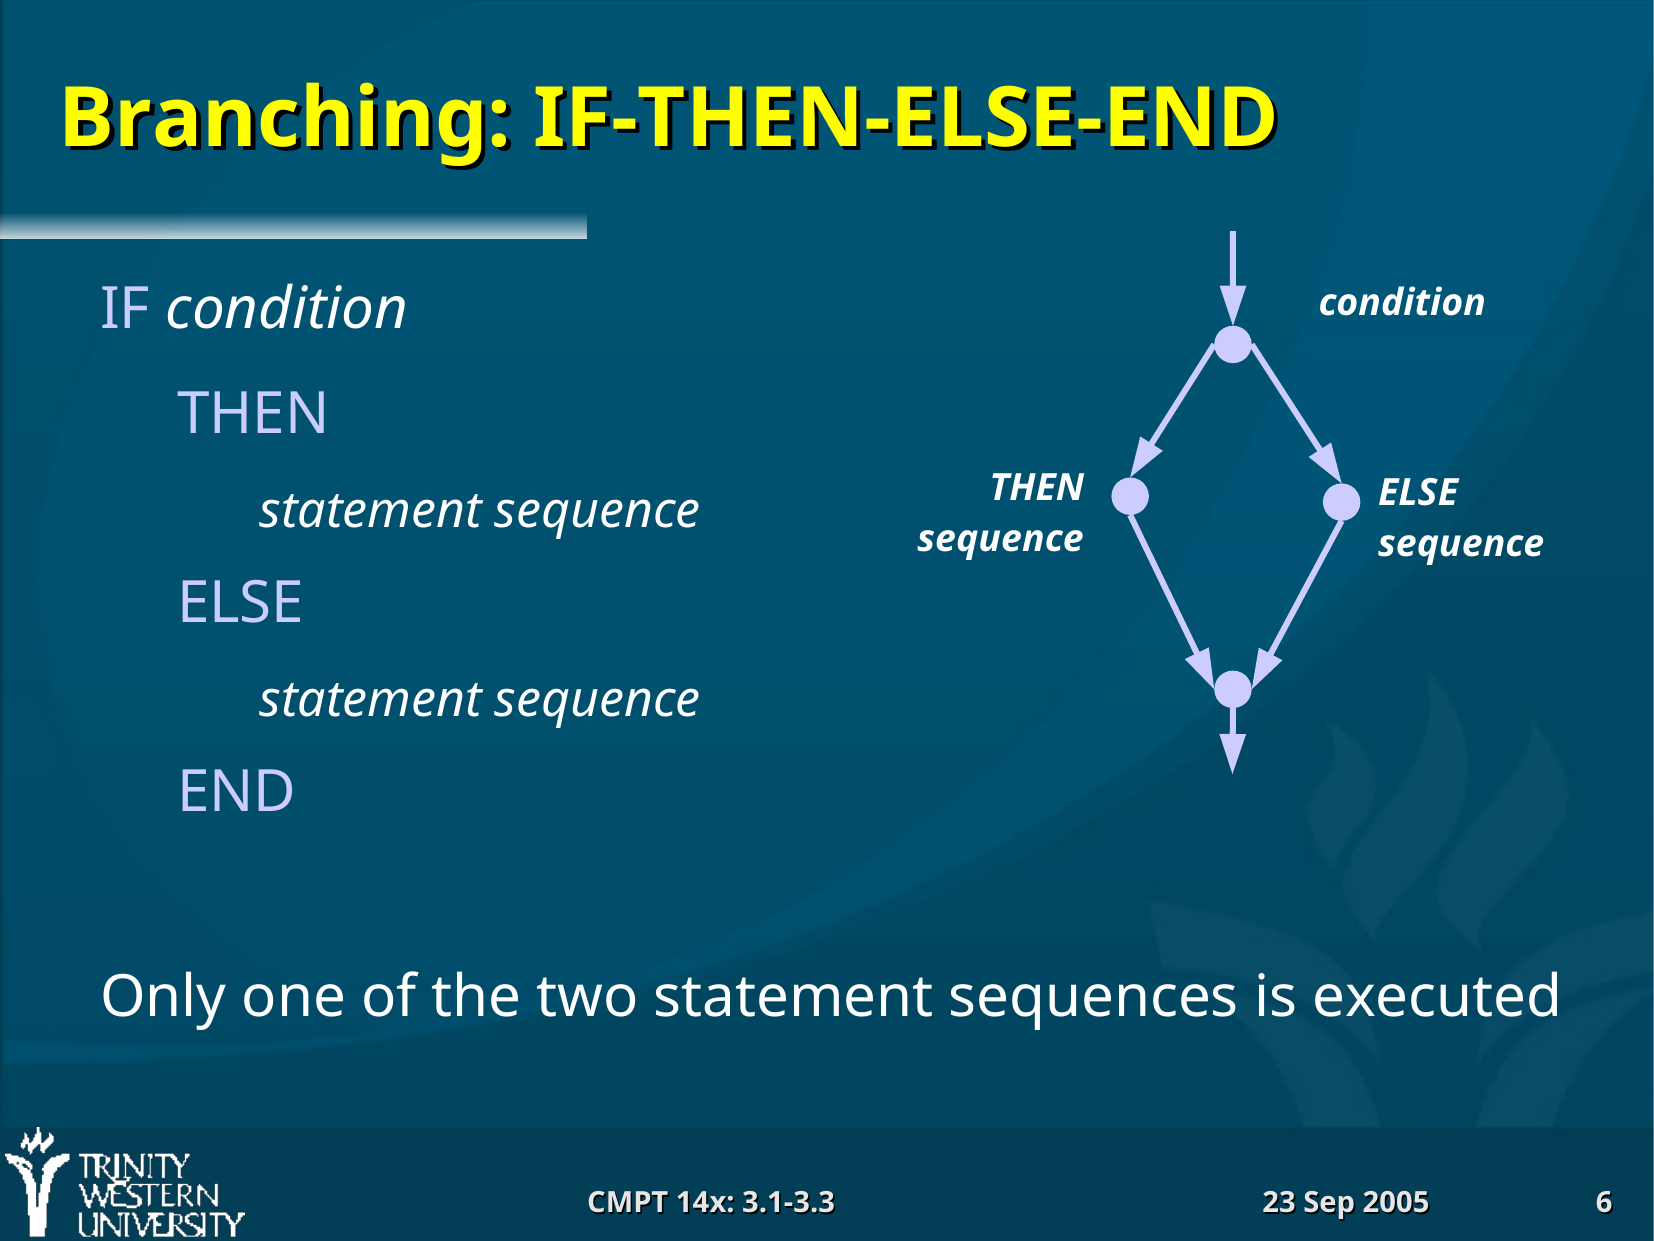

# Branching: IF-THEN-ELSE-END
condition
THEN
sequence
ELSE
sequence
IF condition
THEN
statement sequence
ELSE
statement sequence
END
Only one of the two statement sequences is executed
CMPT 14x: 3.1-3.3
23 Sep 2005
6